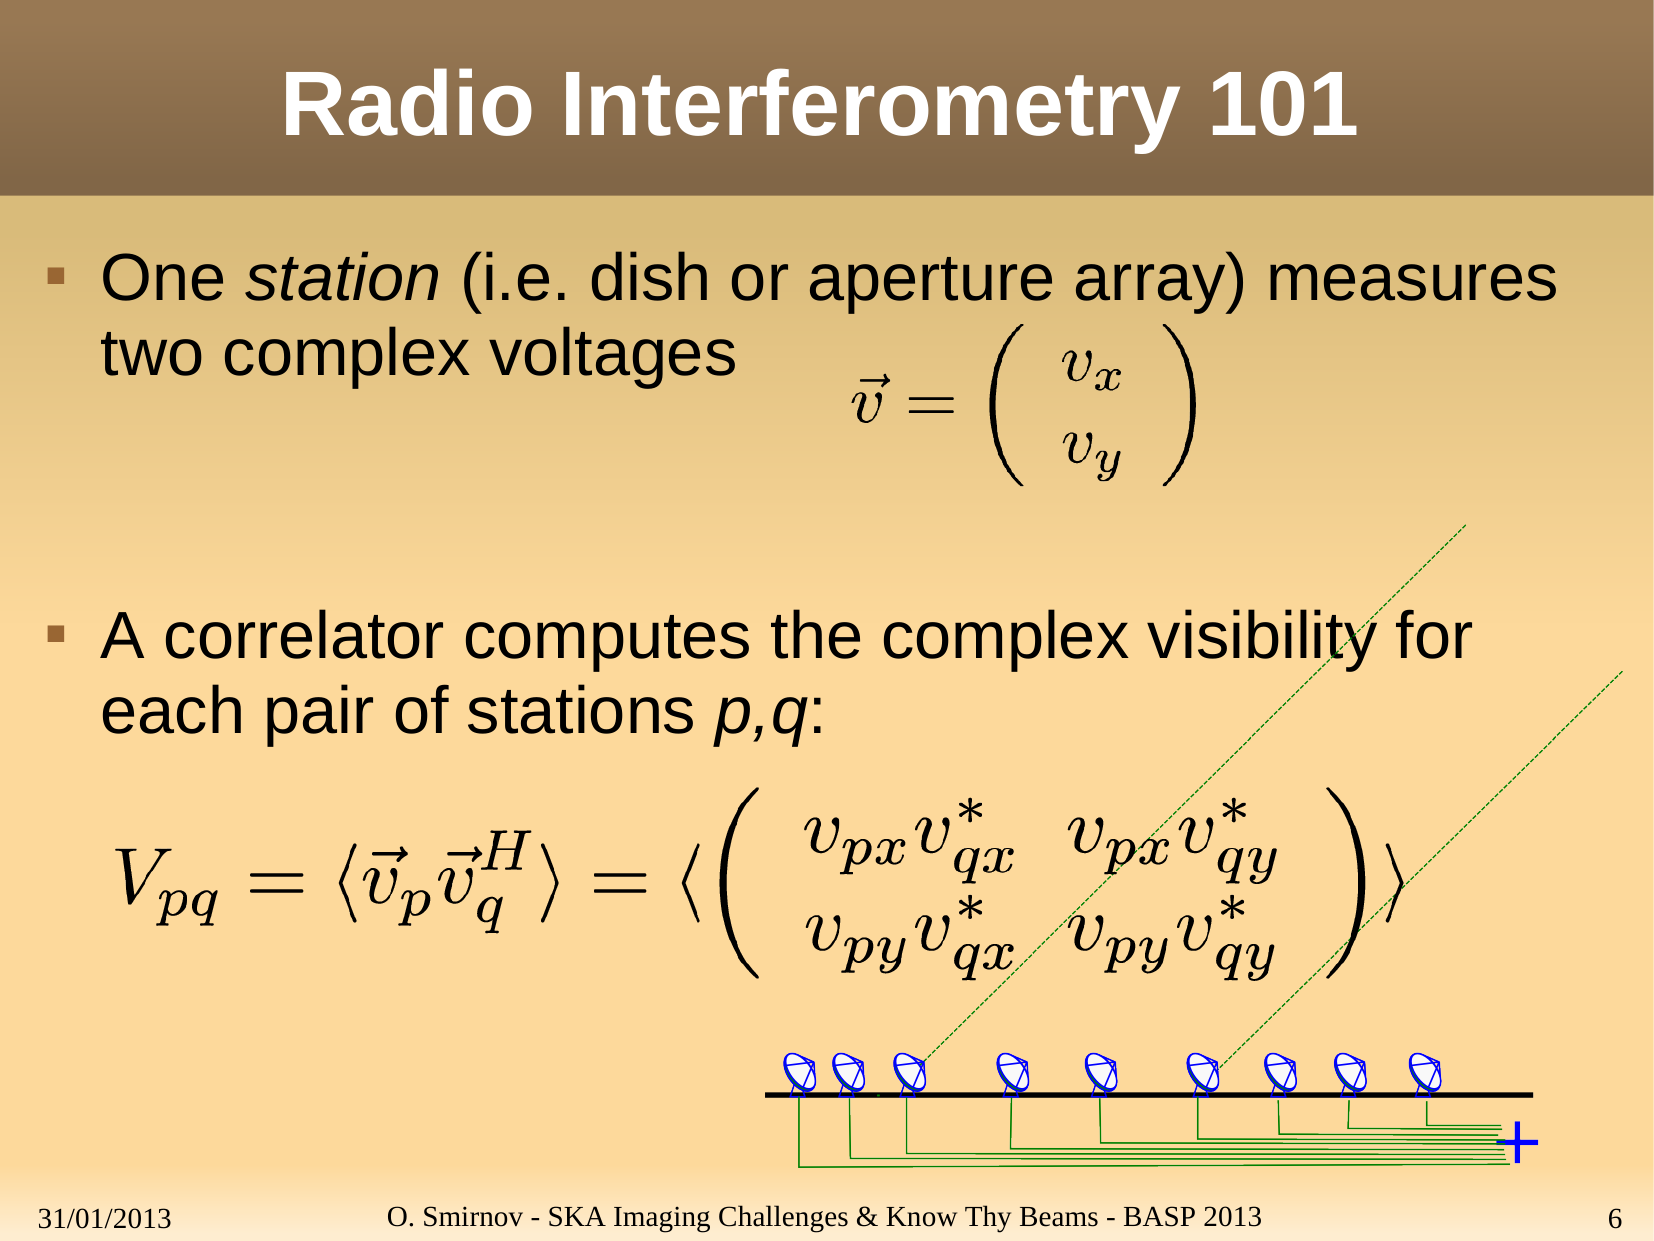

# Radio Interferometry 101
One station (i.e. dish or aperture array) measures two complex voltages
A correlator computes the complex visibility for each pair of stations p,q:
O. Smirnov - SKA Imaging Challenges & Know Thy Beams - BASP 2013
31/01/2013
6